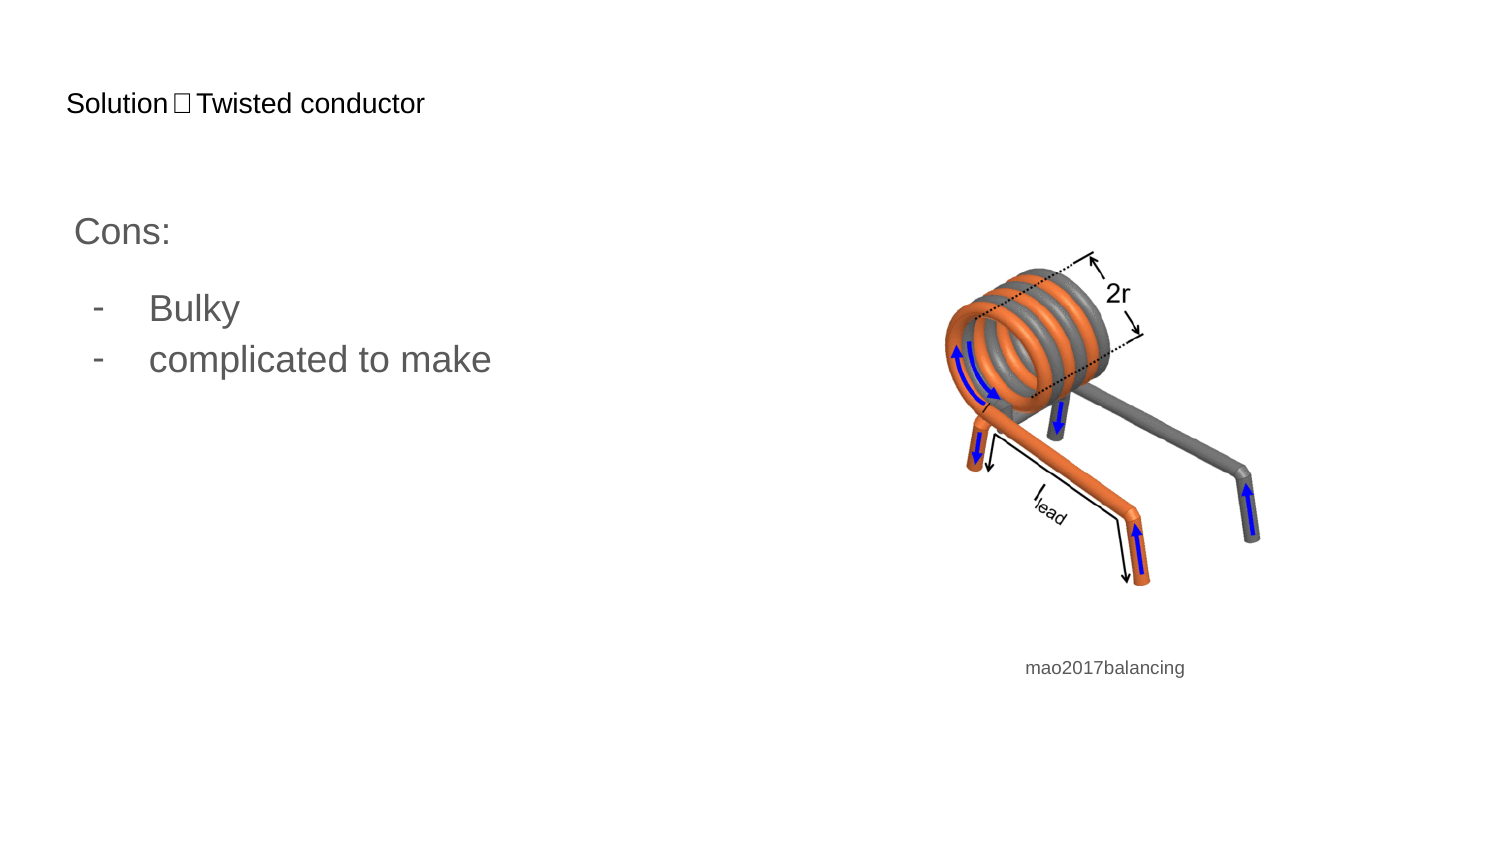

# Solution：Twisted conductor
Cons:
Bulky
complicated to make
mao2017balancing